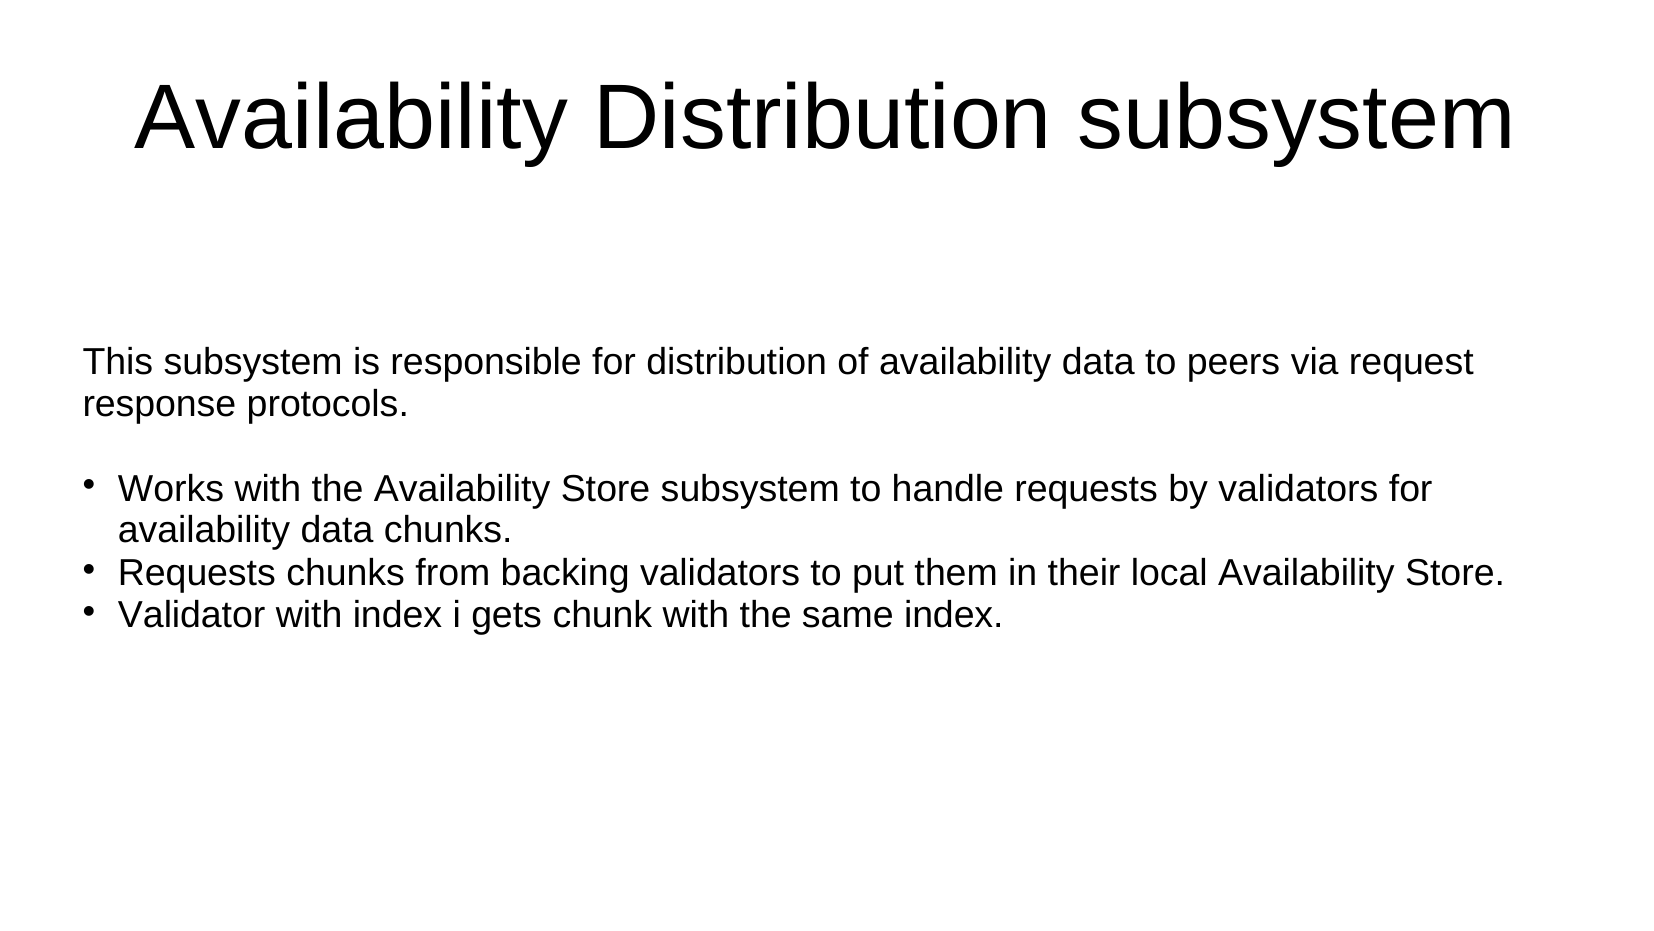

# Availability Distribution subsystem
This subsystem is responsible for distribution of availability data to peers via request response protocols.
Works with the Availability Store subsystem to handle requests by validators for availability data chunks.
Requests chunks from backing validators to put them in their local Availability Store.
Validator with index i gets chunk with the same index.